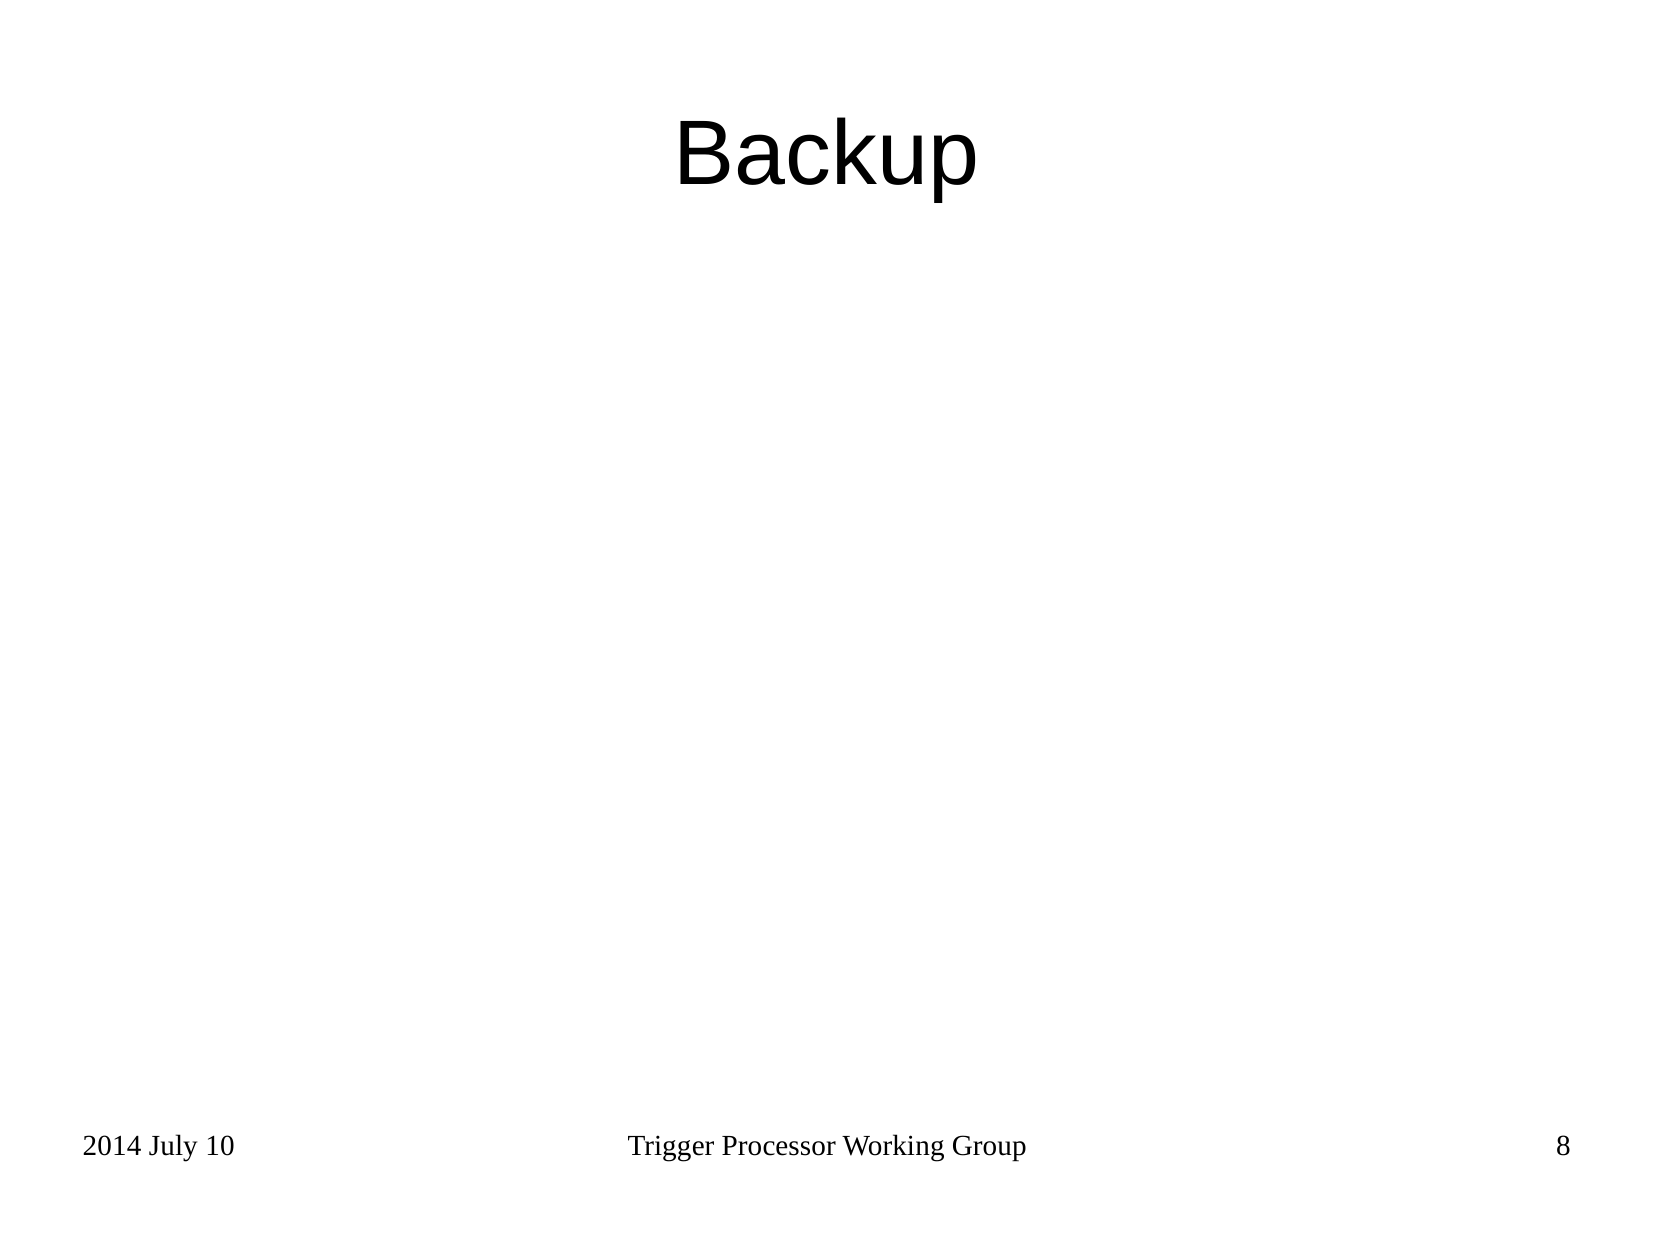

# Backup
2014 July 10
Trigger Processor Working Group
8